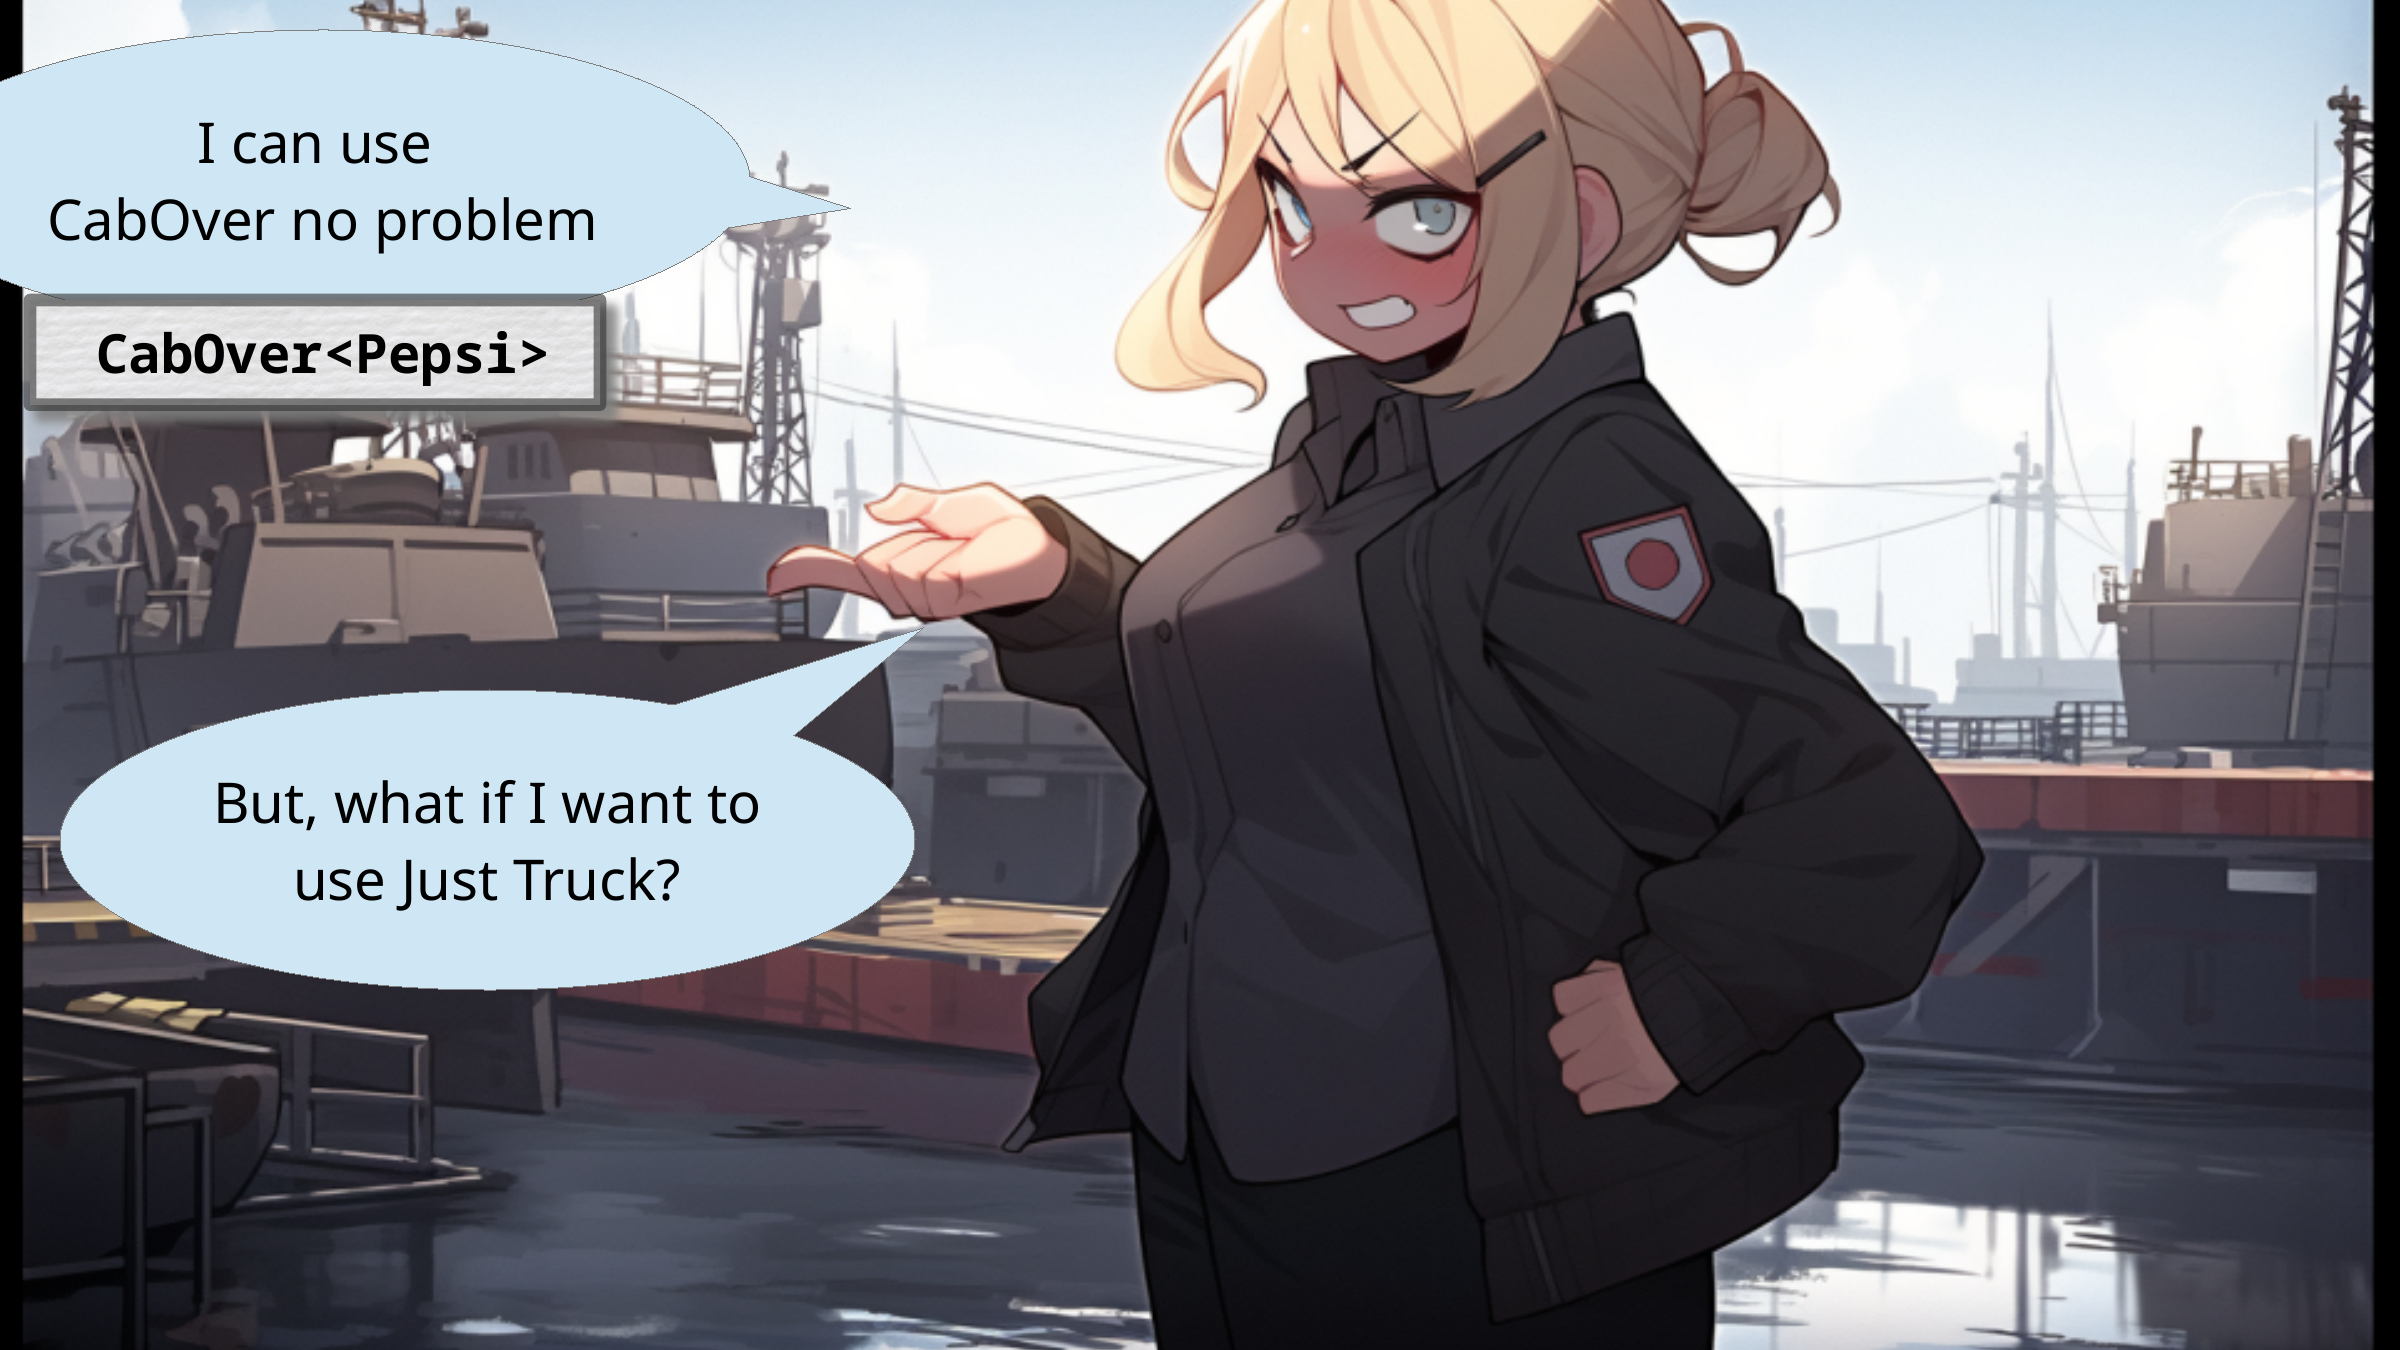

I can use
CabOver no problem
 CabOver<Pepsi>
But, what if I want to
use Just Truck?